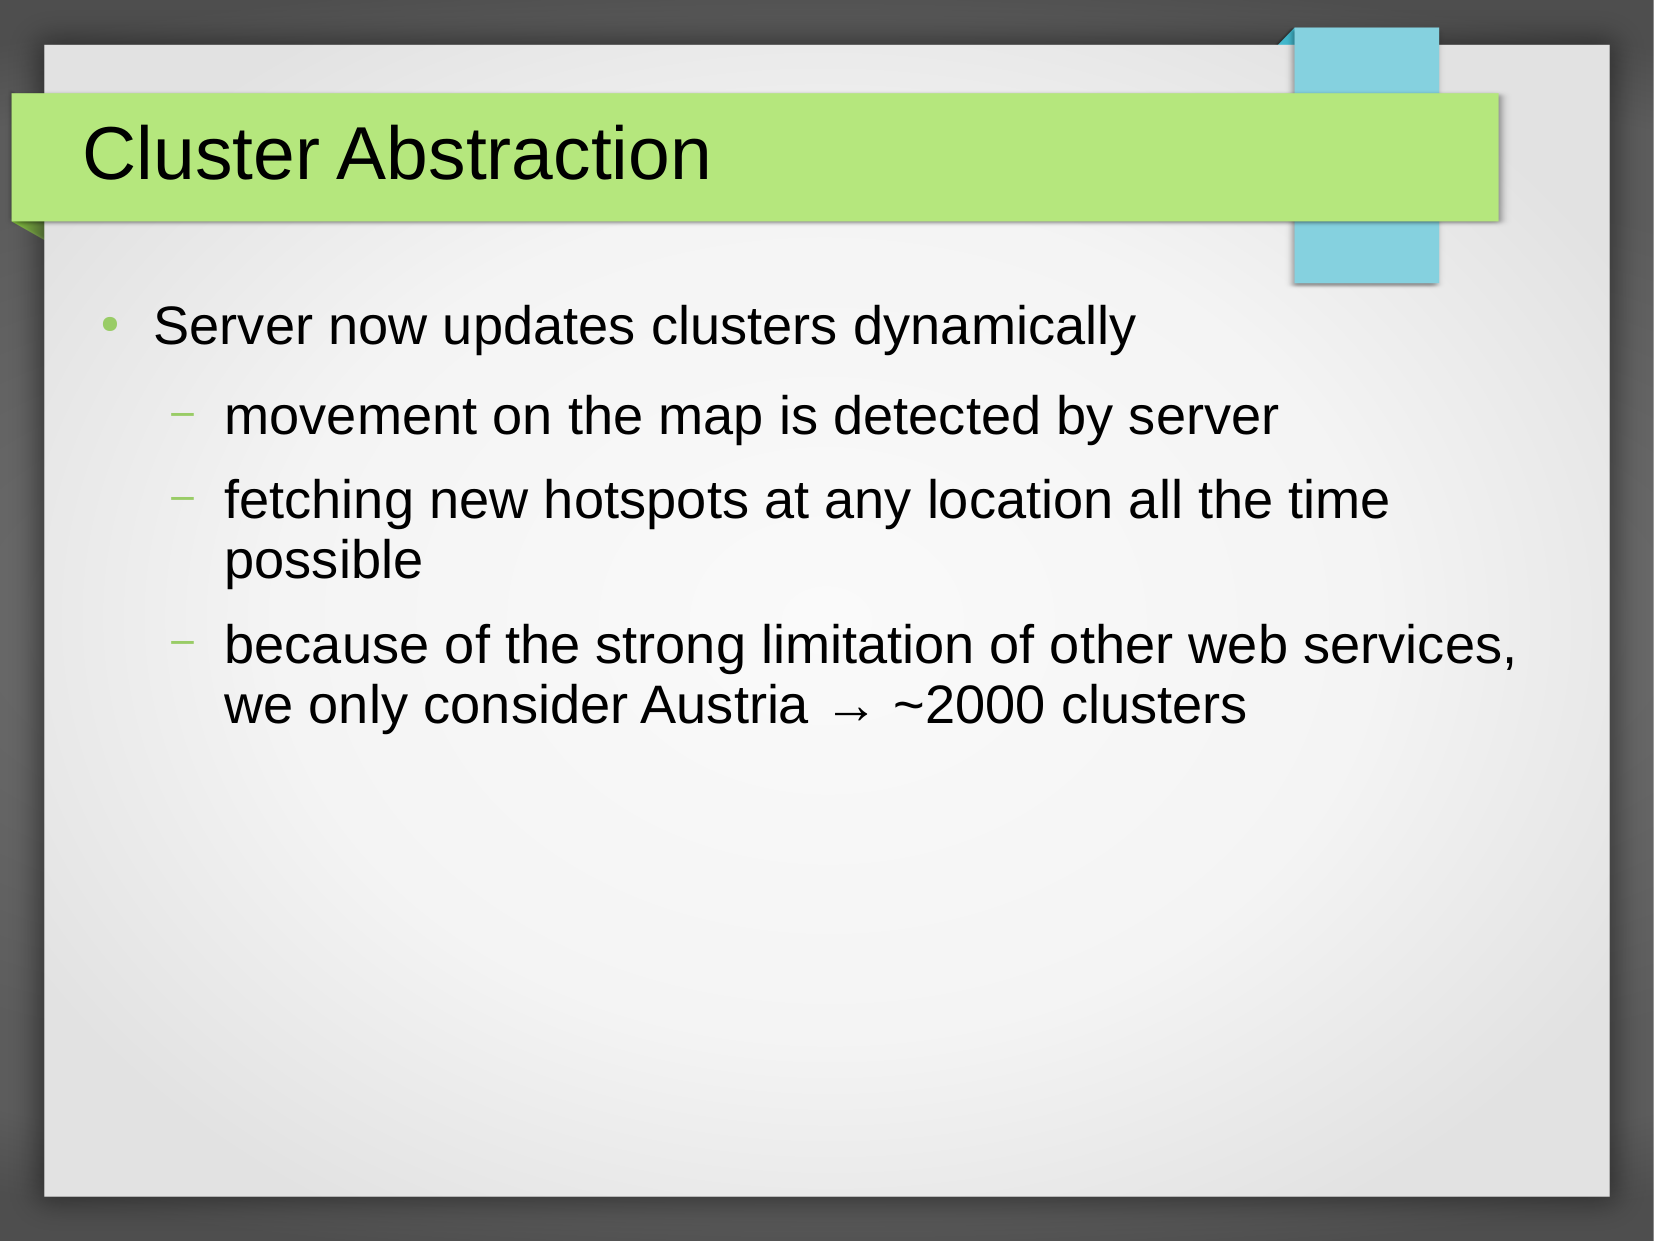

# Cluster Abstraction
Server now updates clusters dynamically
movement on the map is detected by server
fetching new hotspots at any location all the time possible
because of the strong limitation of other web services, we only consider Austria → ~2000 clusters